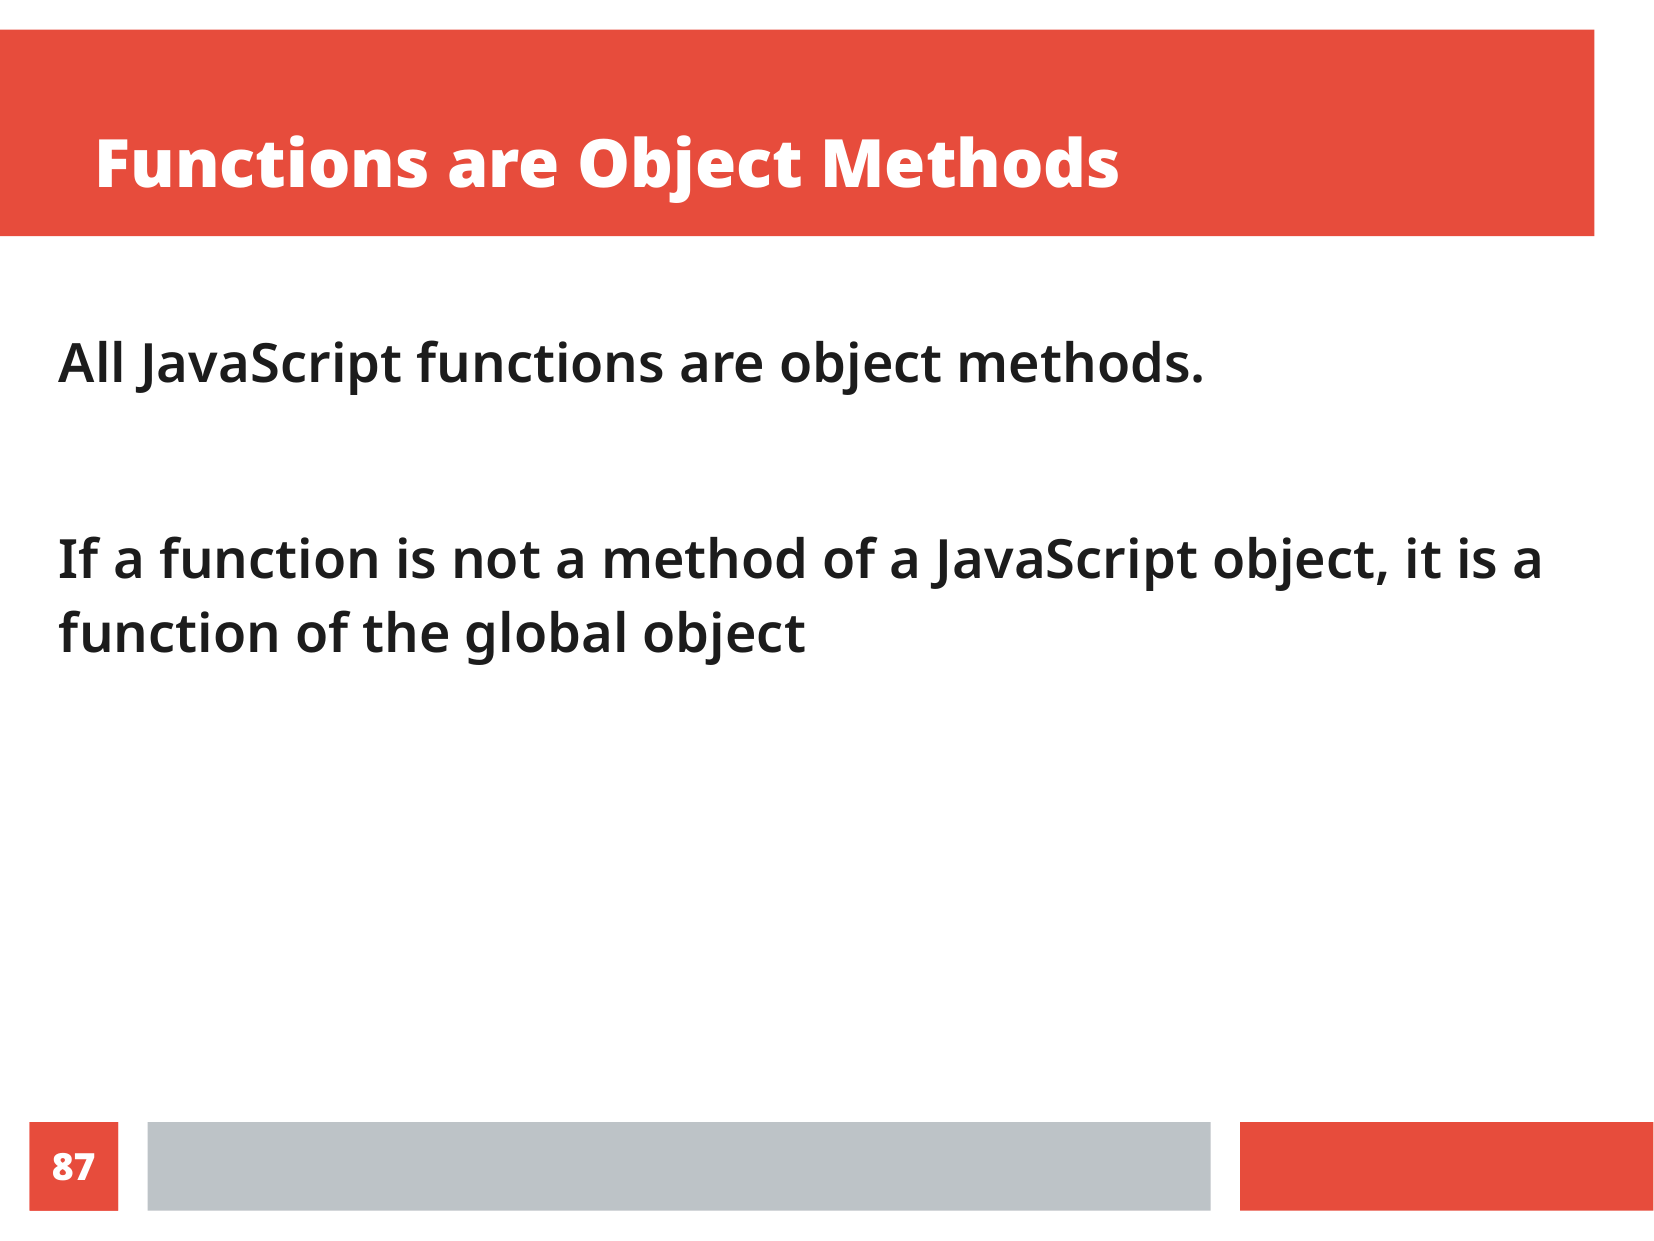

# Functions are Object Methods
All JavaScript functions are object methods.
If a function is not a method of a JavaScript object, it is a function of the global object
87